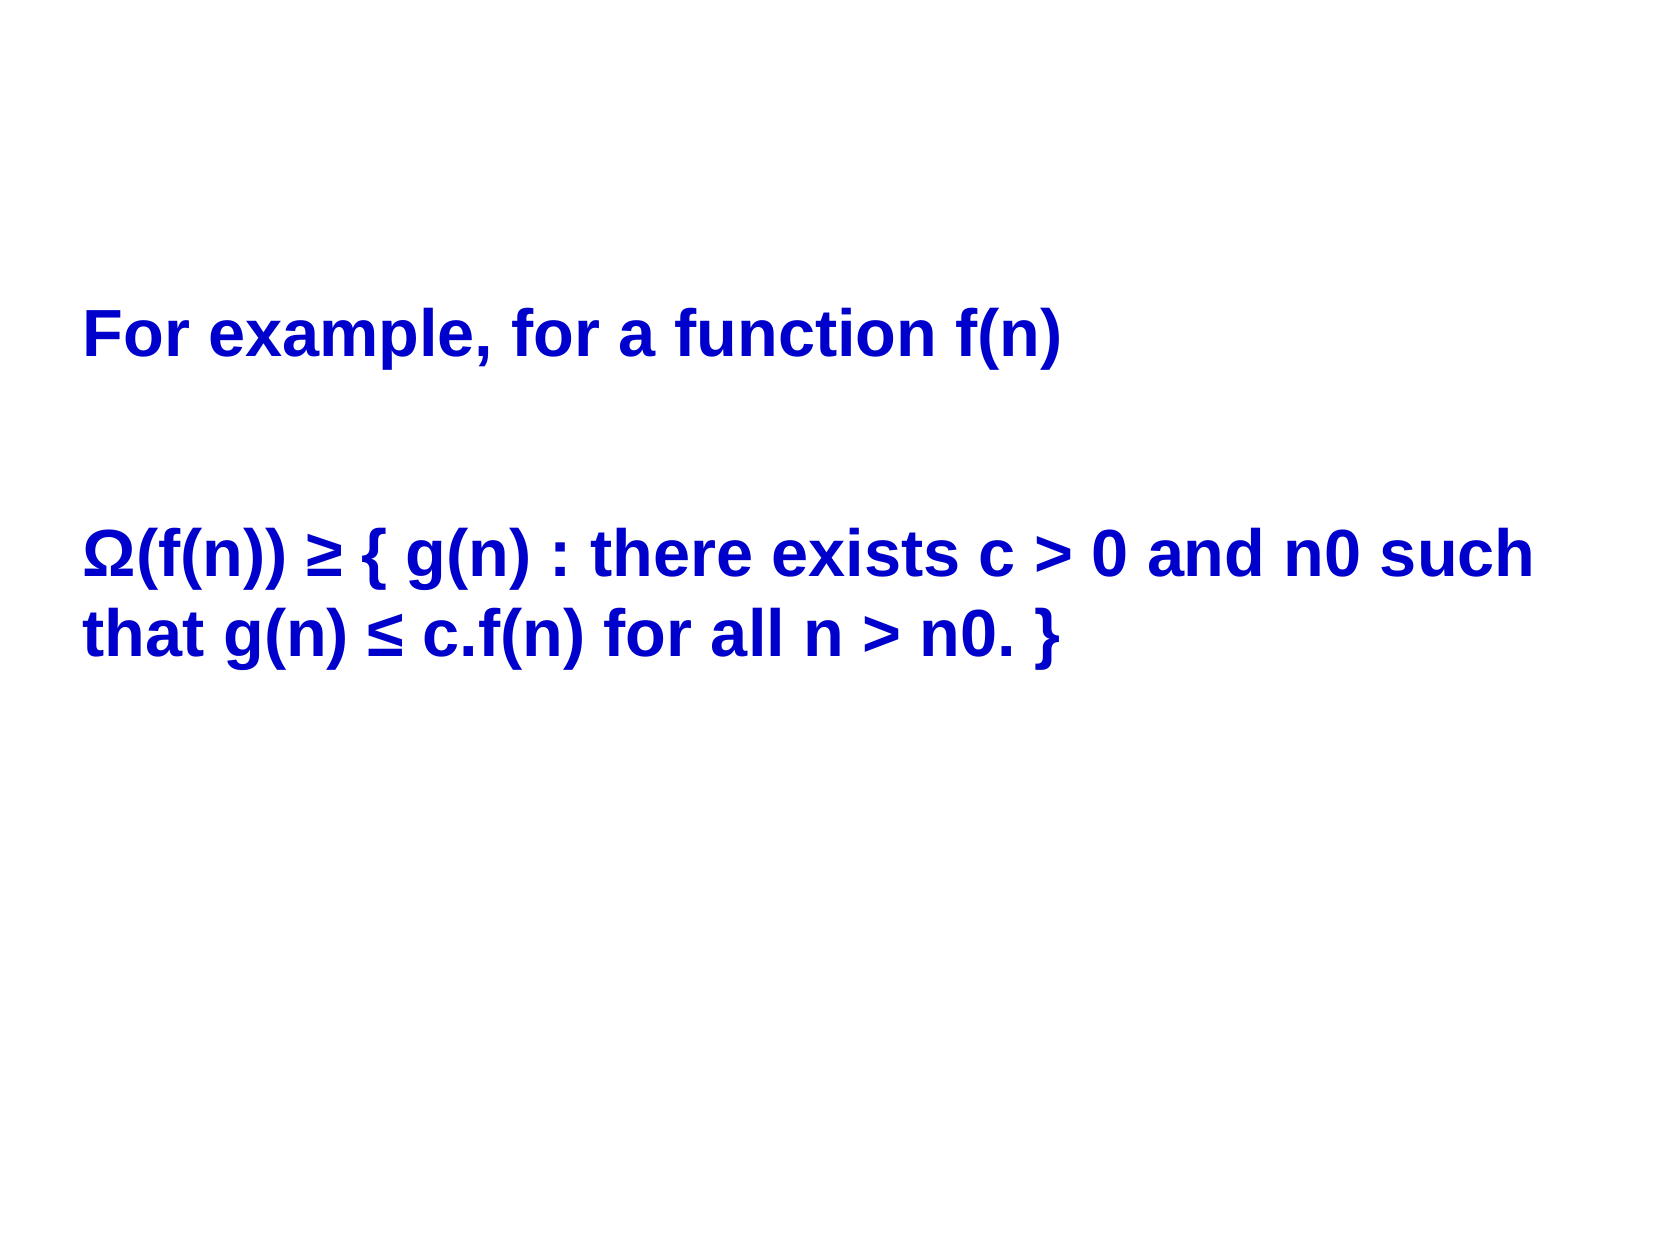

#
For example, for a function f(n)
Ω(f(n)) ≥ { g(n) : there exists c > 0 and n0 such that g(n) ≤ c.f(n) for all n > n0. }